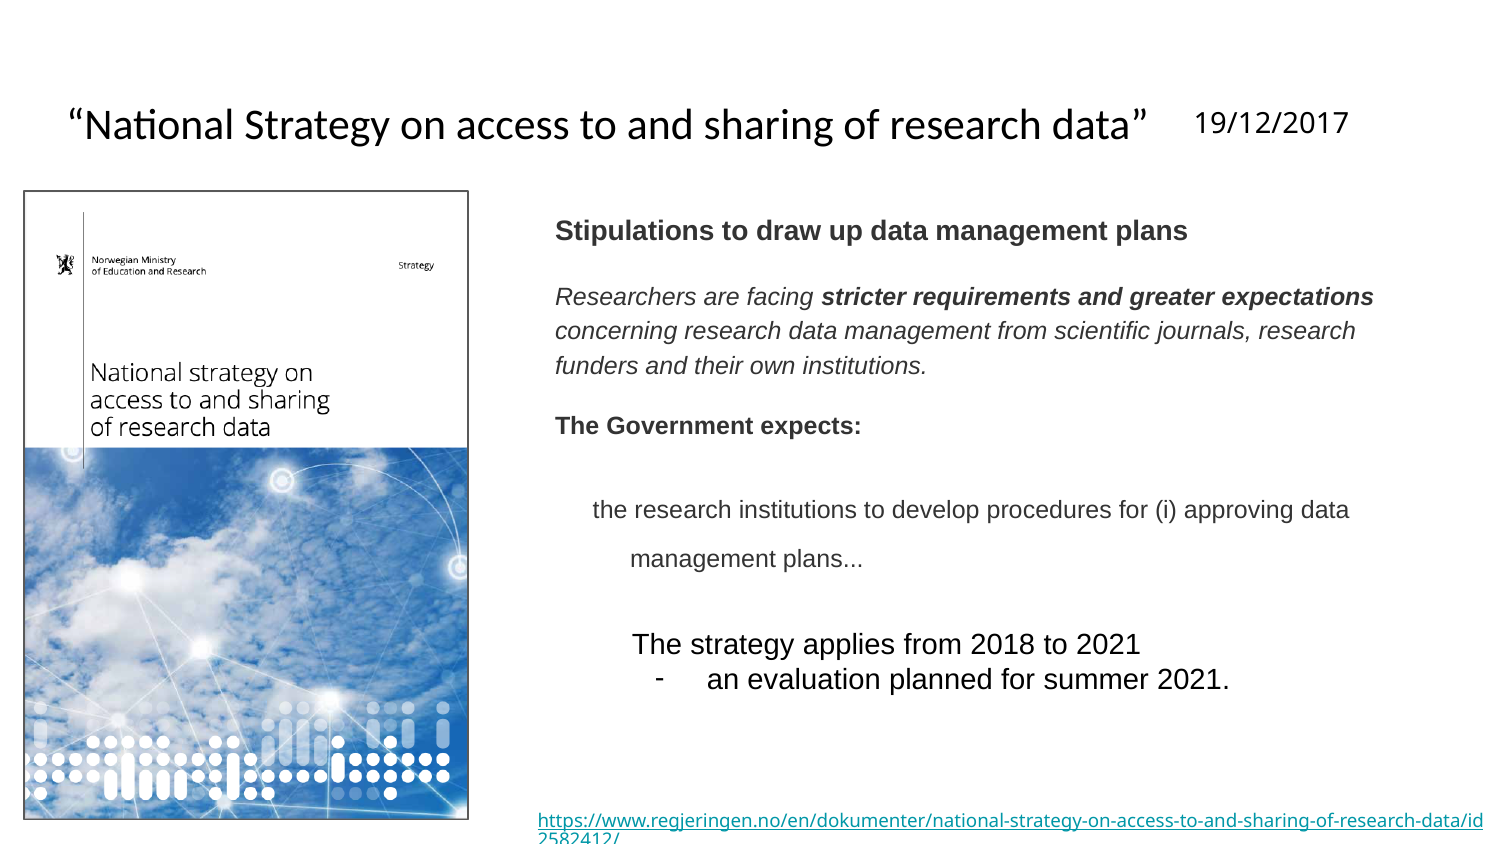

# “National Strategy on access to and sharing of research data”
19/12/2017
Stipulations to draw up data management plans
Researchers are facing stricter requirements and greater expectations concerning research data management from scientific journals, research funders and their own institutions.
The Government expects:
the research institutions to develop procedures for (i) approving data management plans...
The strategy applies from 2018 to 2021
an evaluation planned for summer 2021.
https://www.regjeringen.no/en/dokumenter/national-strategy-on-access-to-and-sharing-of-research-data/id2582412/